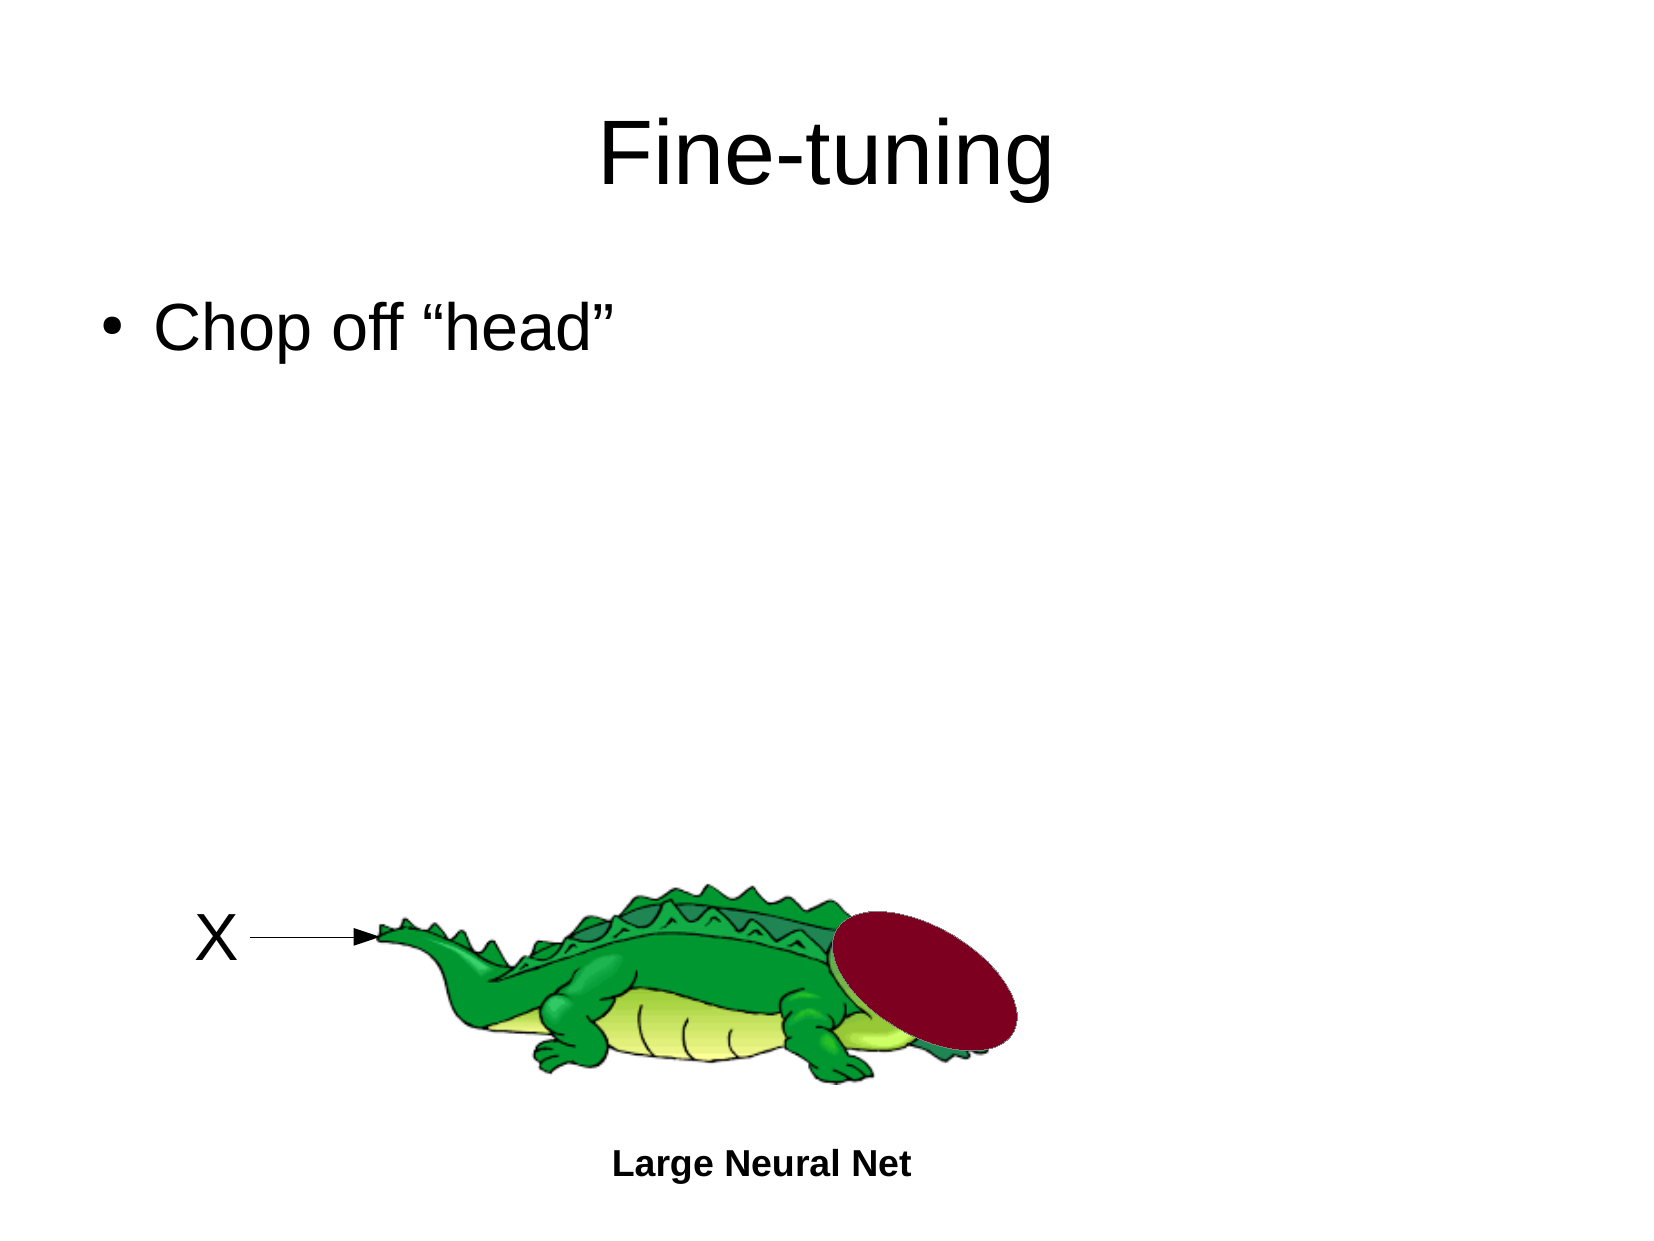

# Fine-tuning
Chop off “head”
X
Large Neural Net